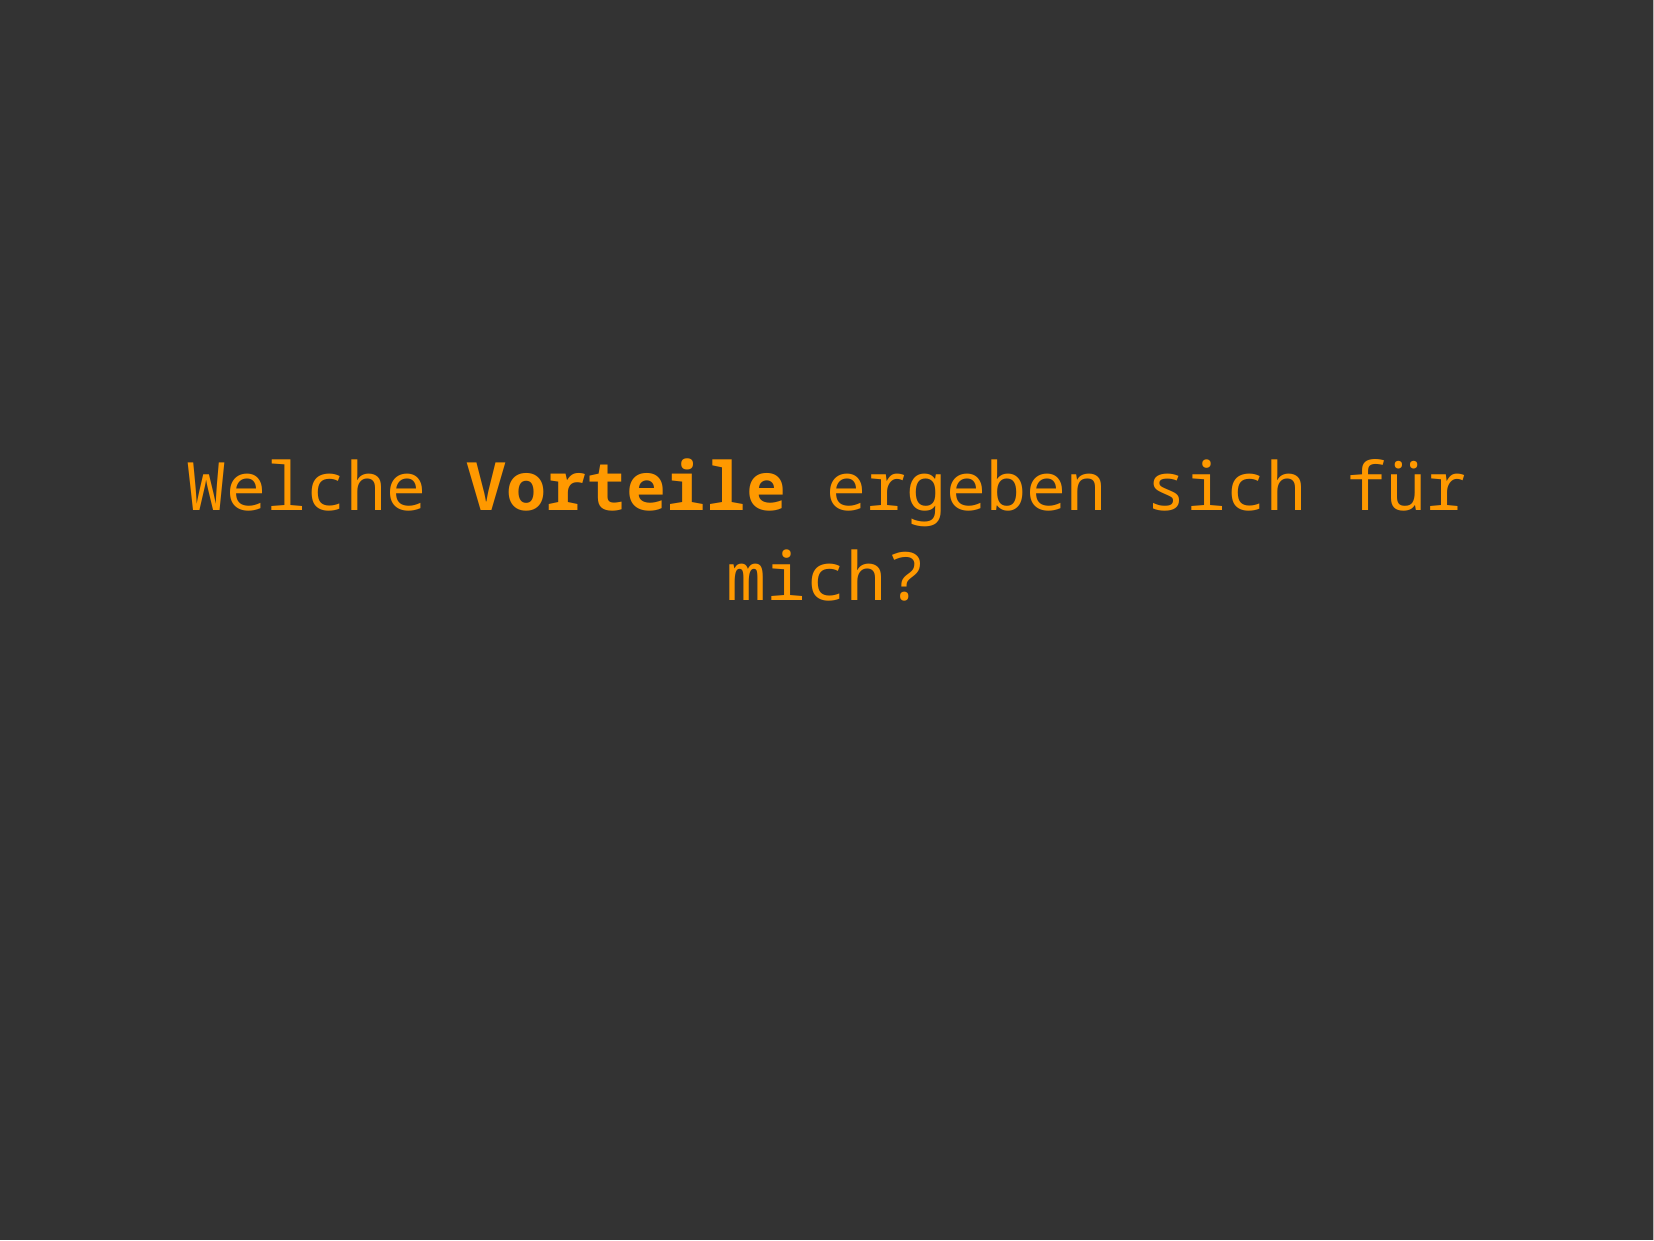

# Welche Vorteile ergeben sich für mich?